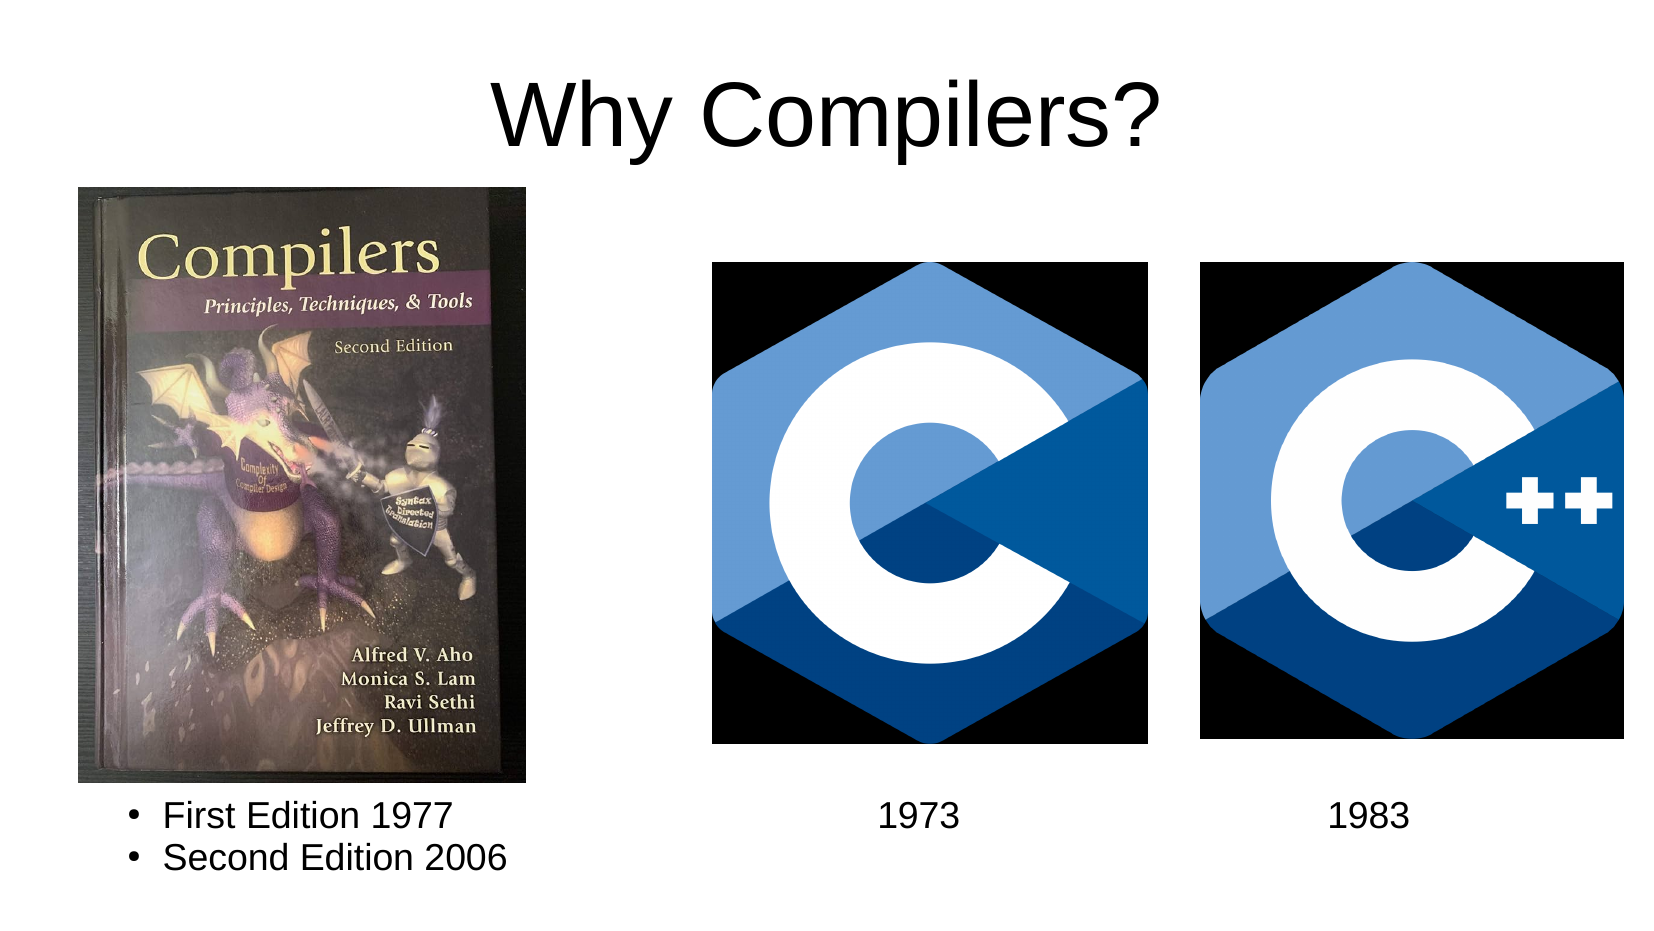

# Why Compilers?
First Edition 1977
Second Edition 2006
1973
1983